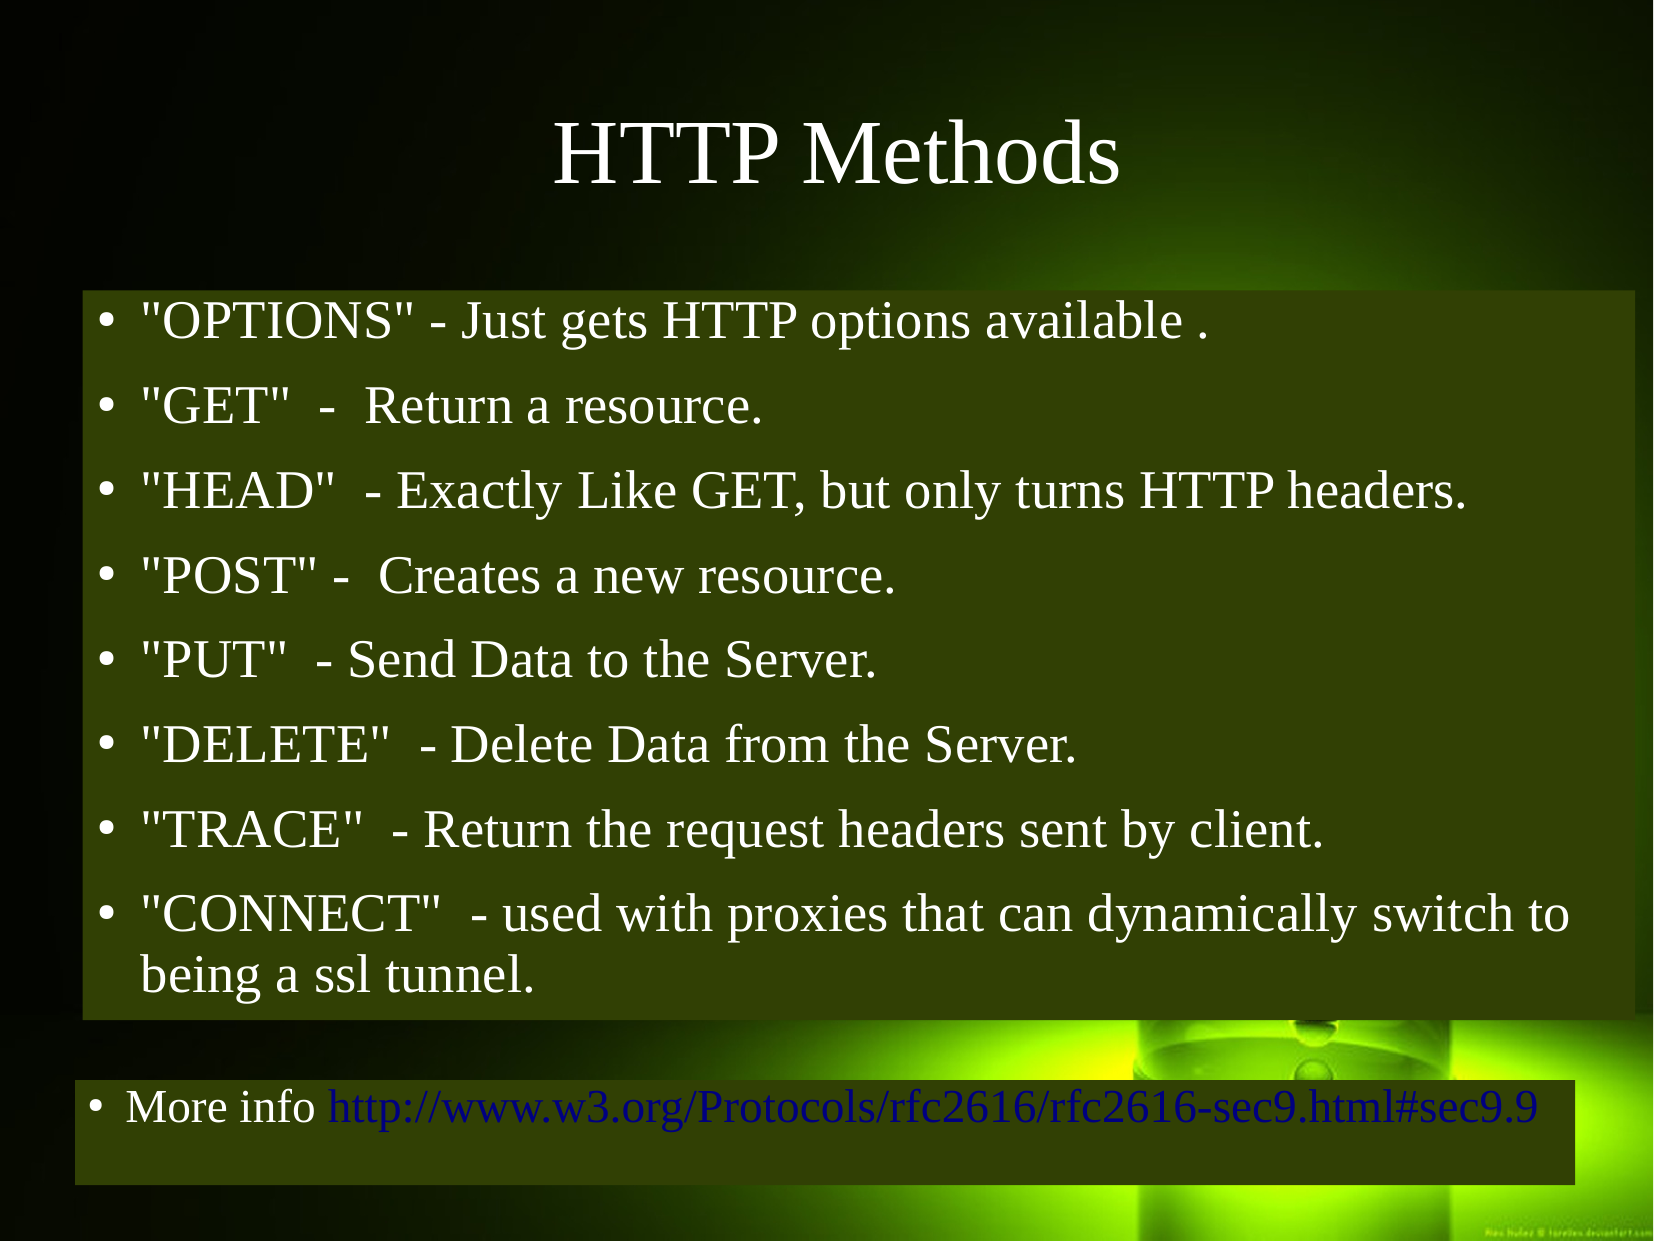

# HTTP Methods
"OPTIONS" - Just gets HTTP options available .
"GET" - Return a resource.
"HEAD" - Exactly Like GET, but only turns HTTP headers.
"POST" - Creates a new resource.
"PUT" - Send Data to the Server.
"DELETE" - Delete Data from the Server.
"TRACE" - Return the request headers sent by client.
"CONNECT" - used with proxies that can dynamically switch to being a ssl tunnel.
More info http://www.w3.org/Protocols/rfc2616/rfc2616-sec9.html#sec9.9